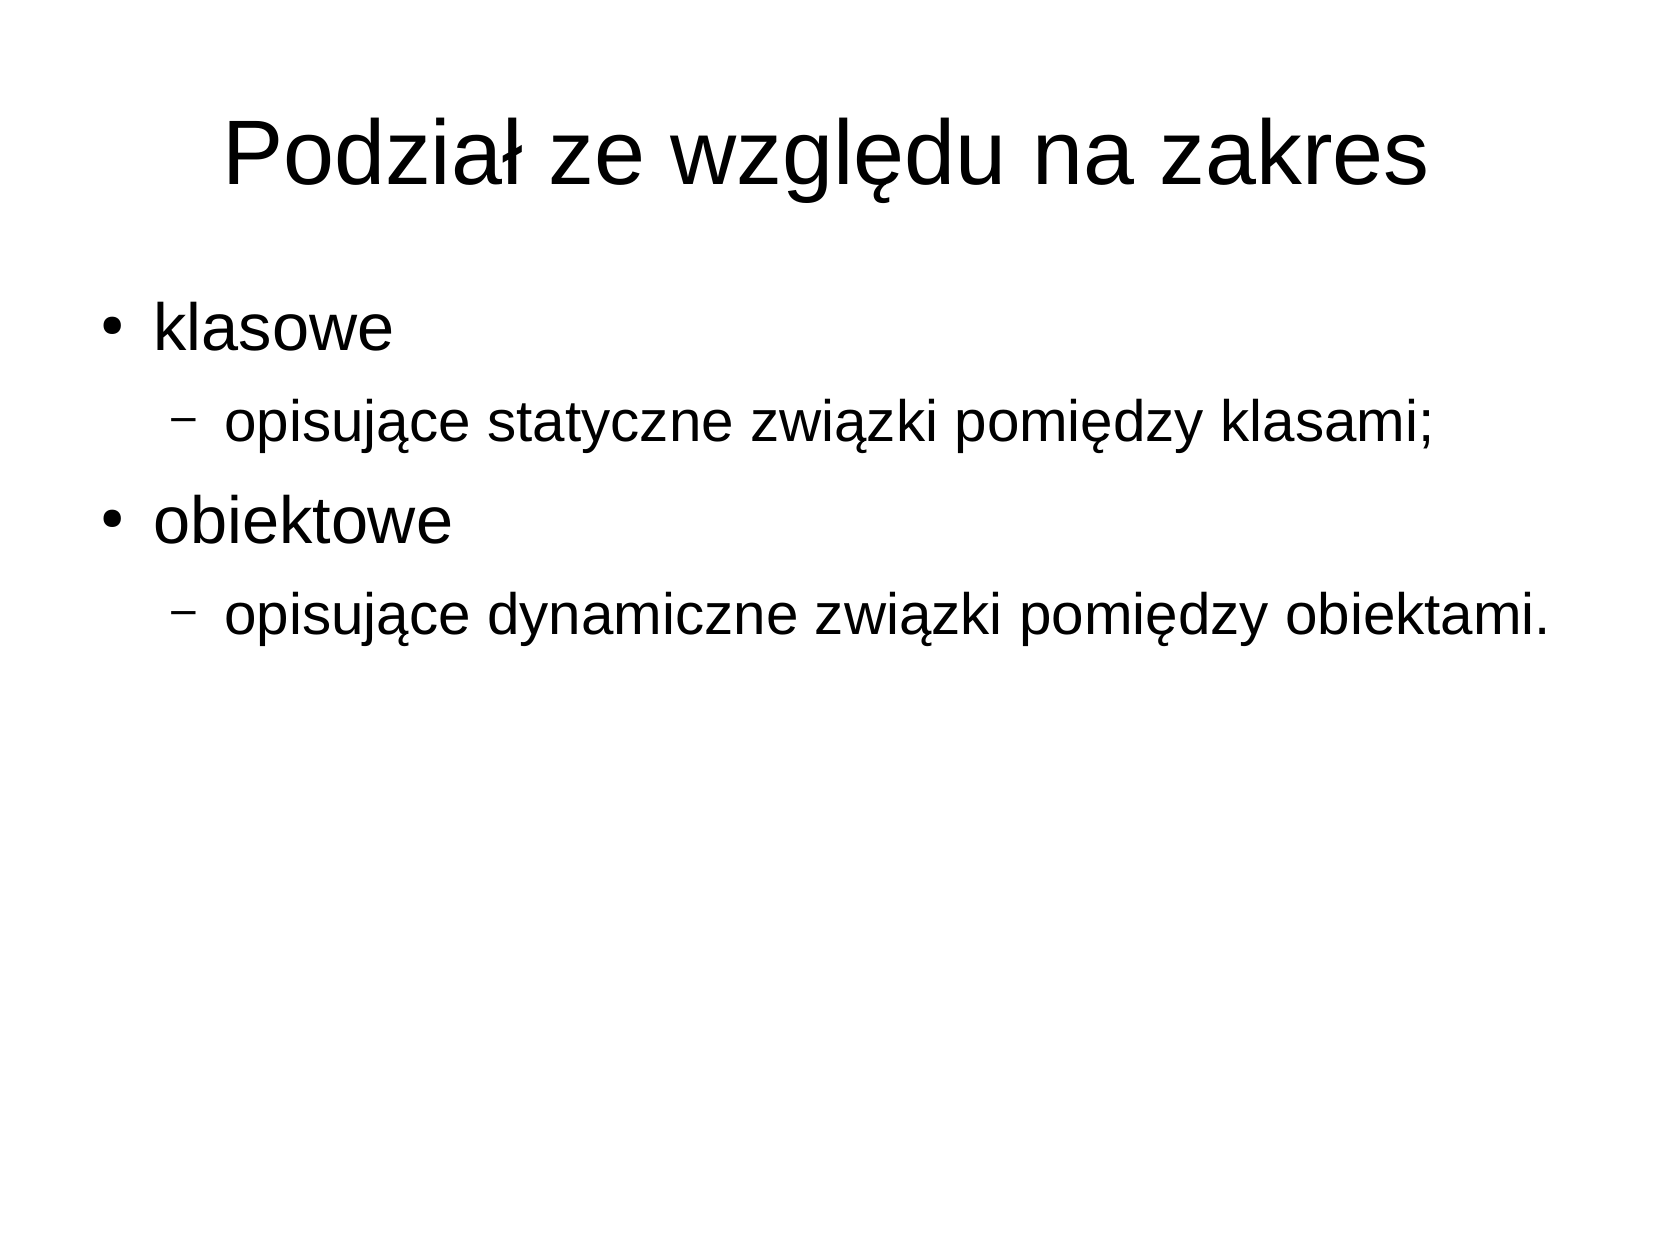

# Podział ze względu na zakres
klasowe
opisujące statyczne związki pomiędzy klasami;
obiektowe
opisujące dynamiczne związki pomiędzy obiektami.